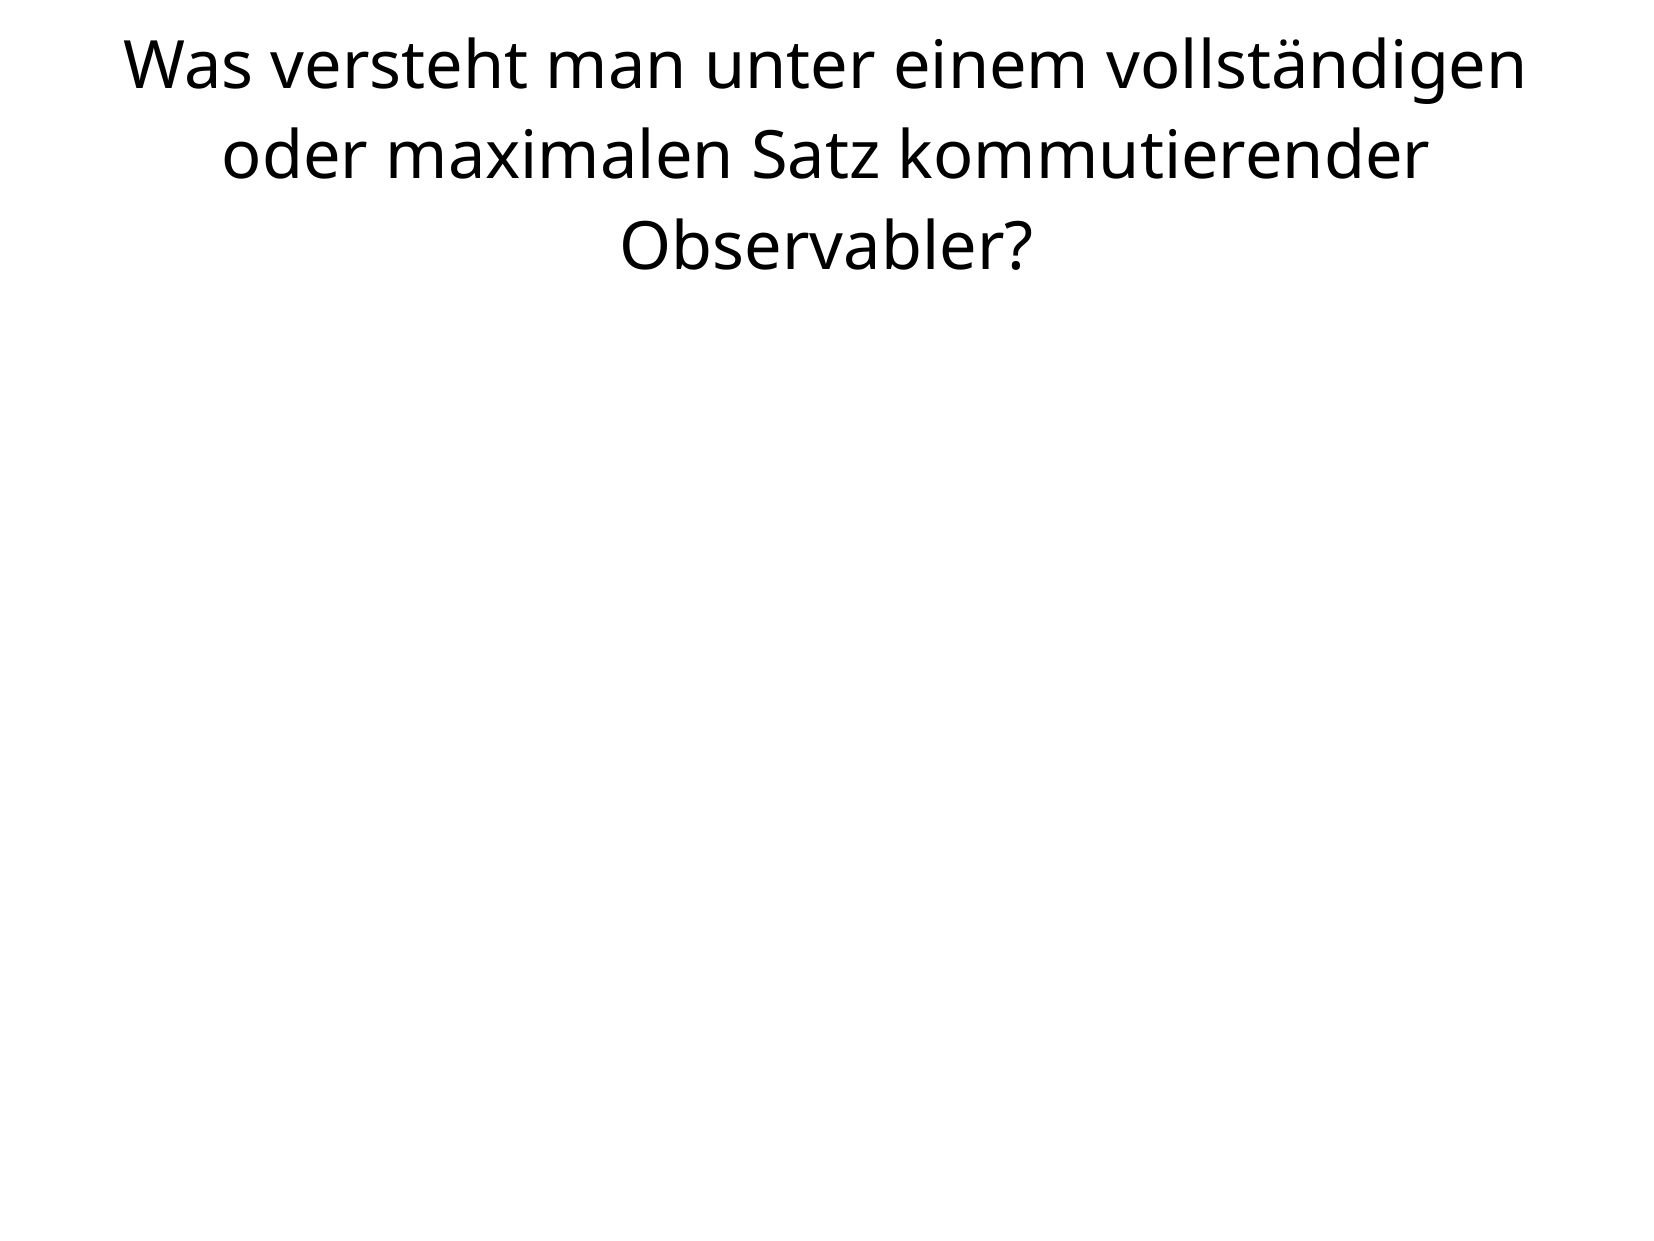

# Was versteht man unter einem vollständigen oder maximalen Satz kommutierender Observabler?